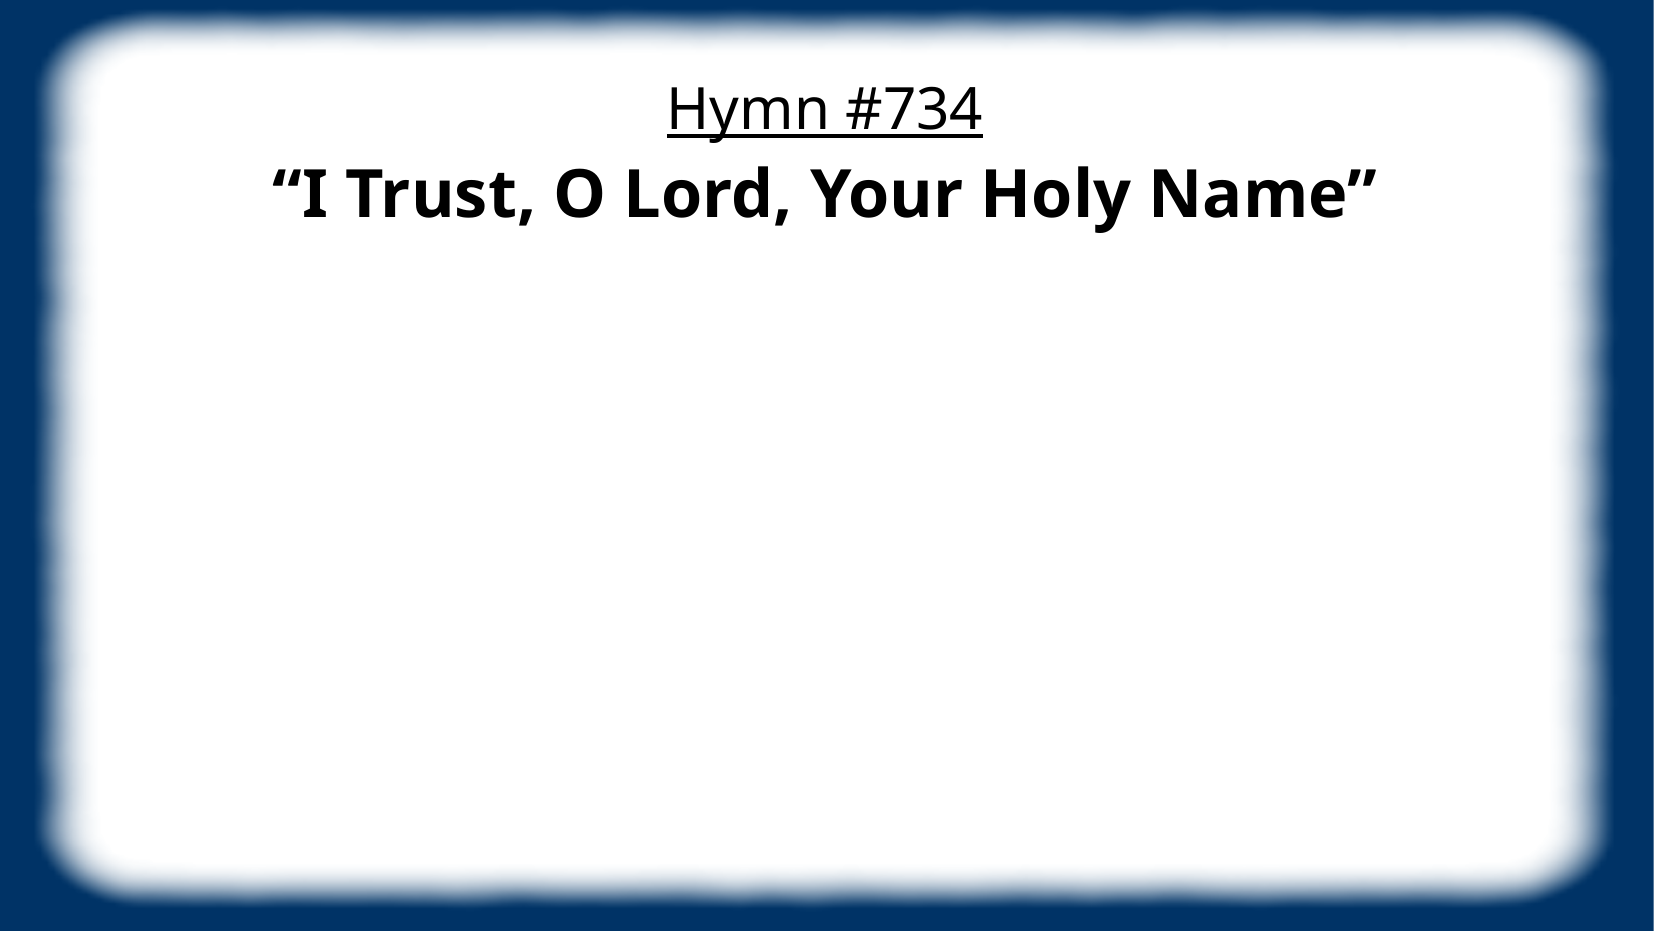

Hymn #734
“I Trust, O Lord, Your Holy Name”